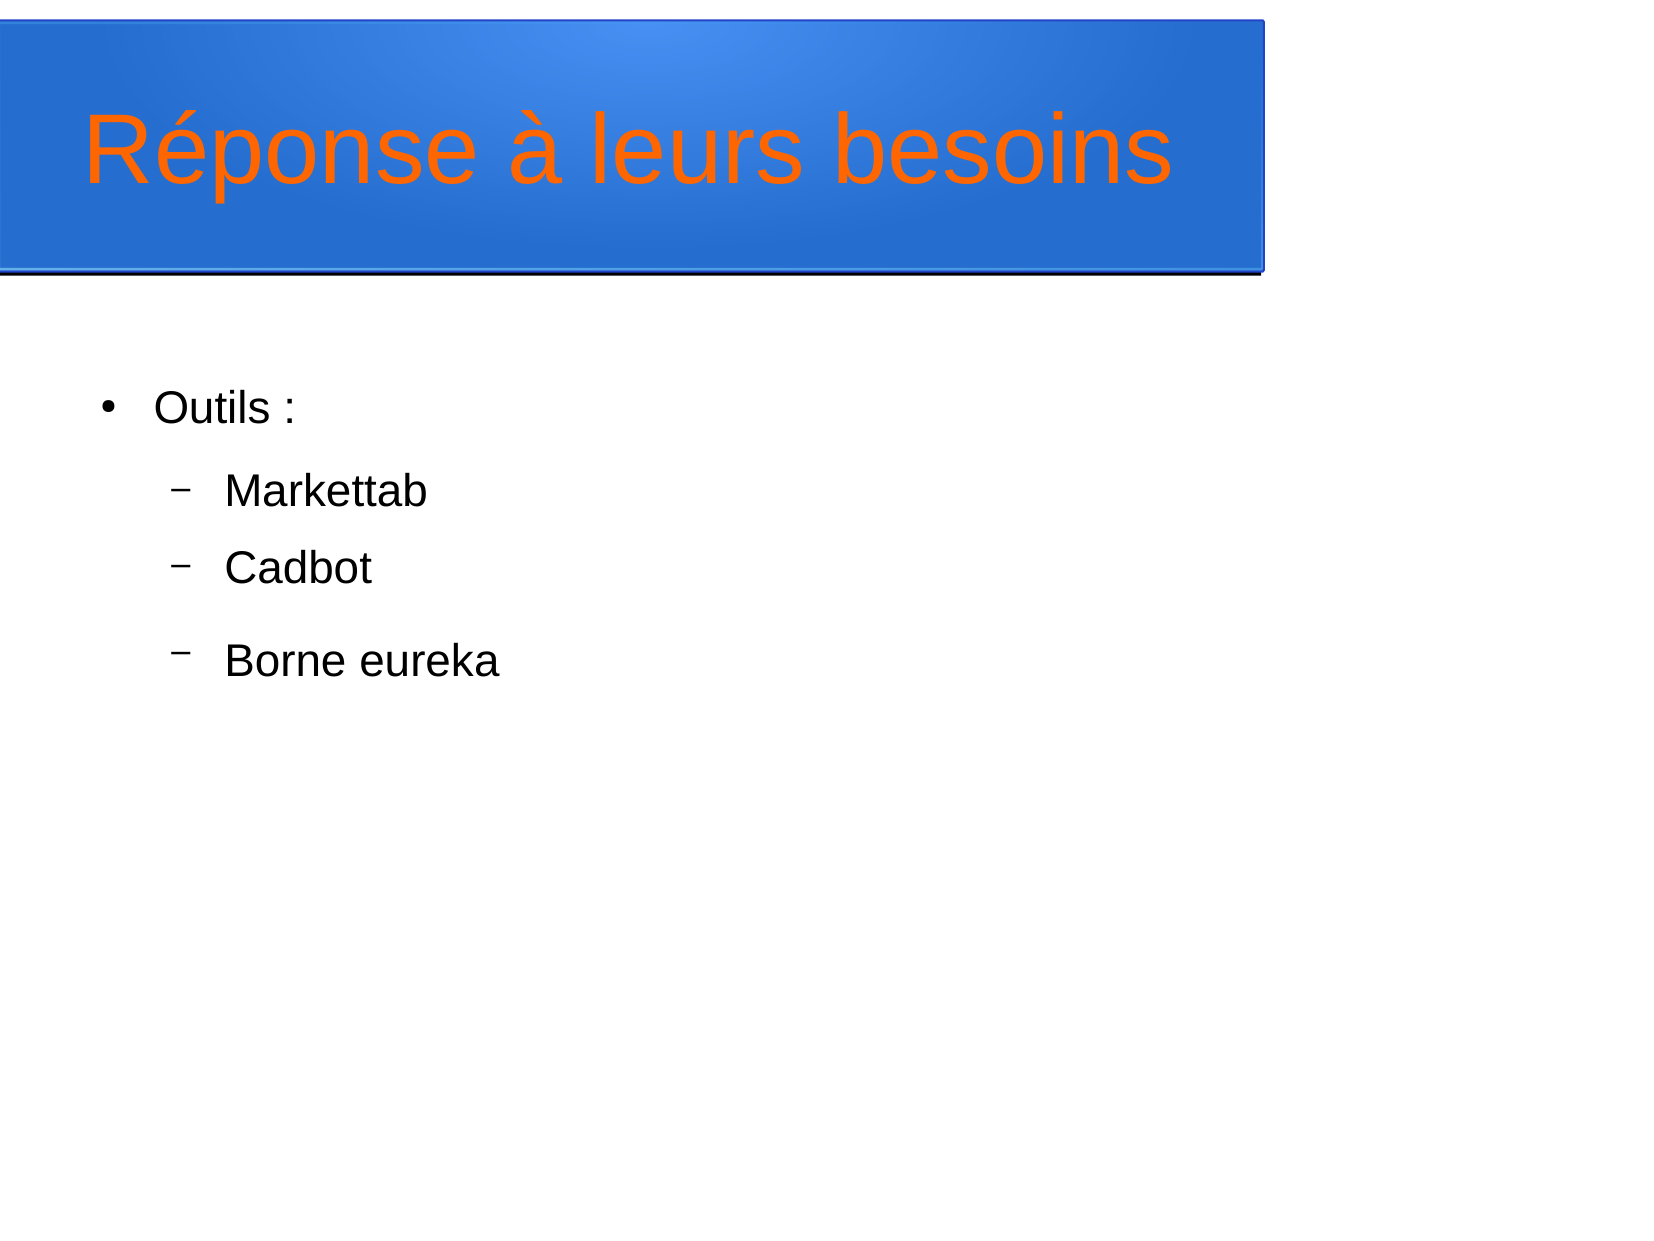

# Réponse à leurs besoins
Outils :
Markettab
Cadbot
Borne eureka